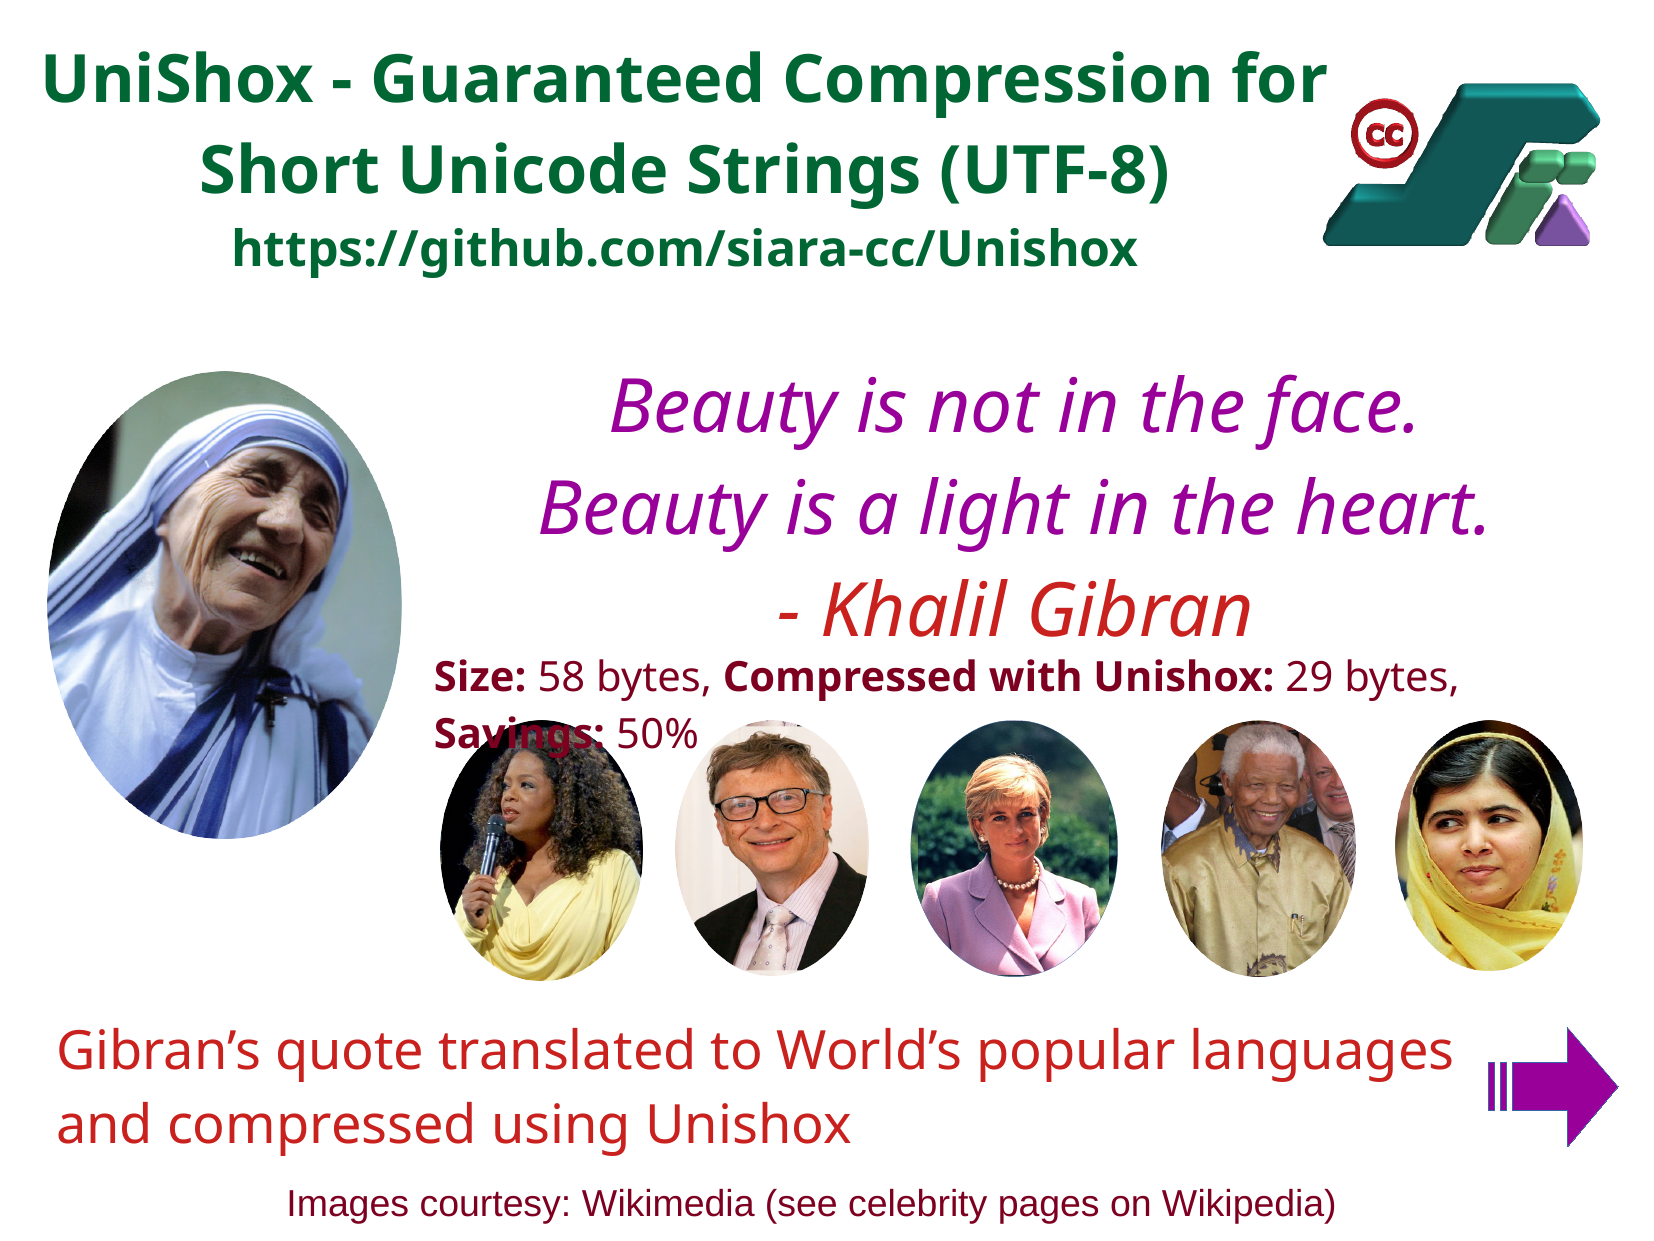

UniShox - Guaranteed Compression for Short Unicode Strings (UTF-8)
https://github.com/siara-cc/Unishox
Beauty is not in the face.
Beauty is a light in the heart.
- Khalil Gibran
Size: 58 bytes, Compressed with Unishox: 29 bytes, Savings: 50%
Gibran’s quote translated to World’s popular languages and compressed using Unishox
Images courtesy: Wikimedia (see celebrity pages on Wikipedia)